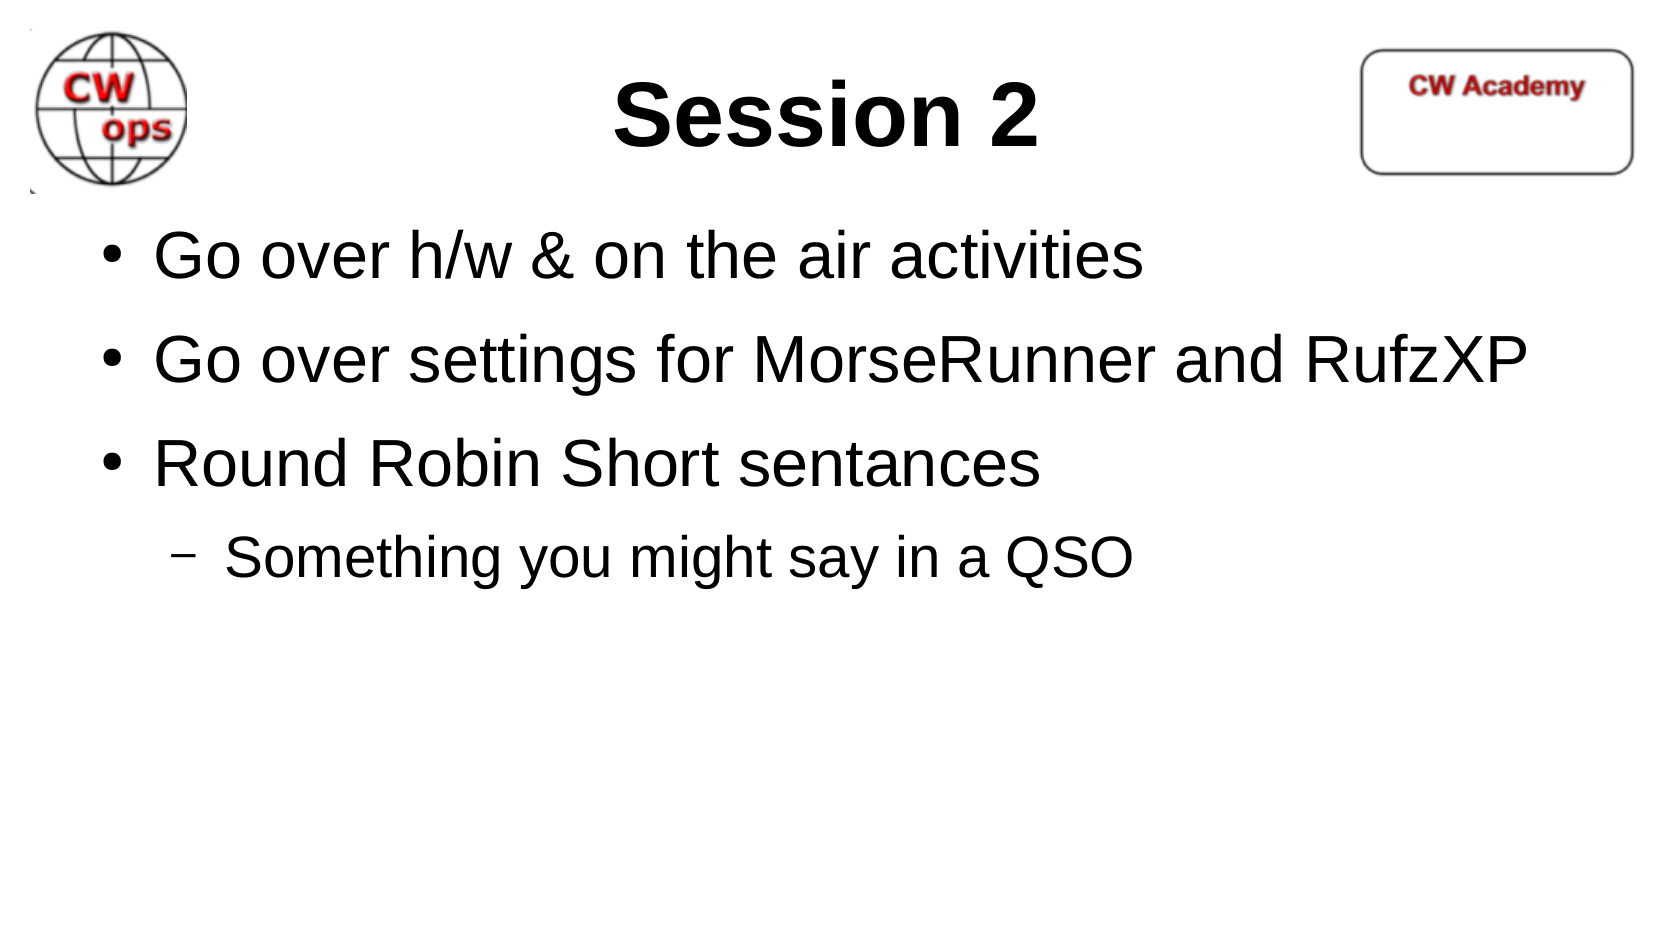

# Session 2
Go over h/w & on the air activities
Go over settings for MorseRunner and RufzXP
Round Robin Short sentances
Something you might say in a QSO